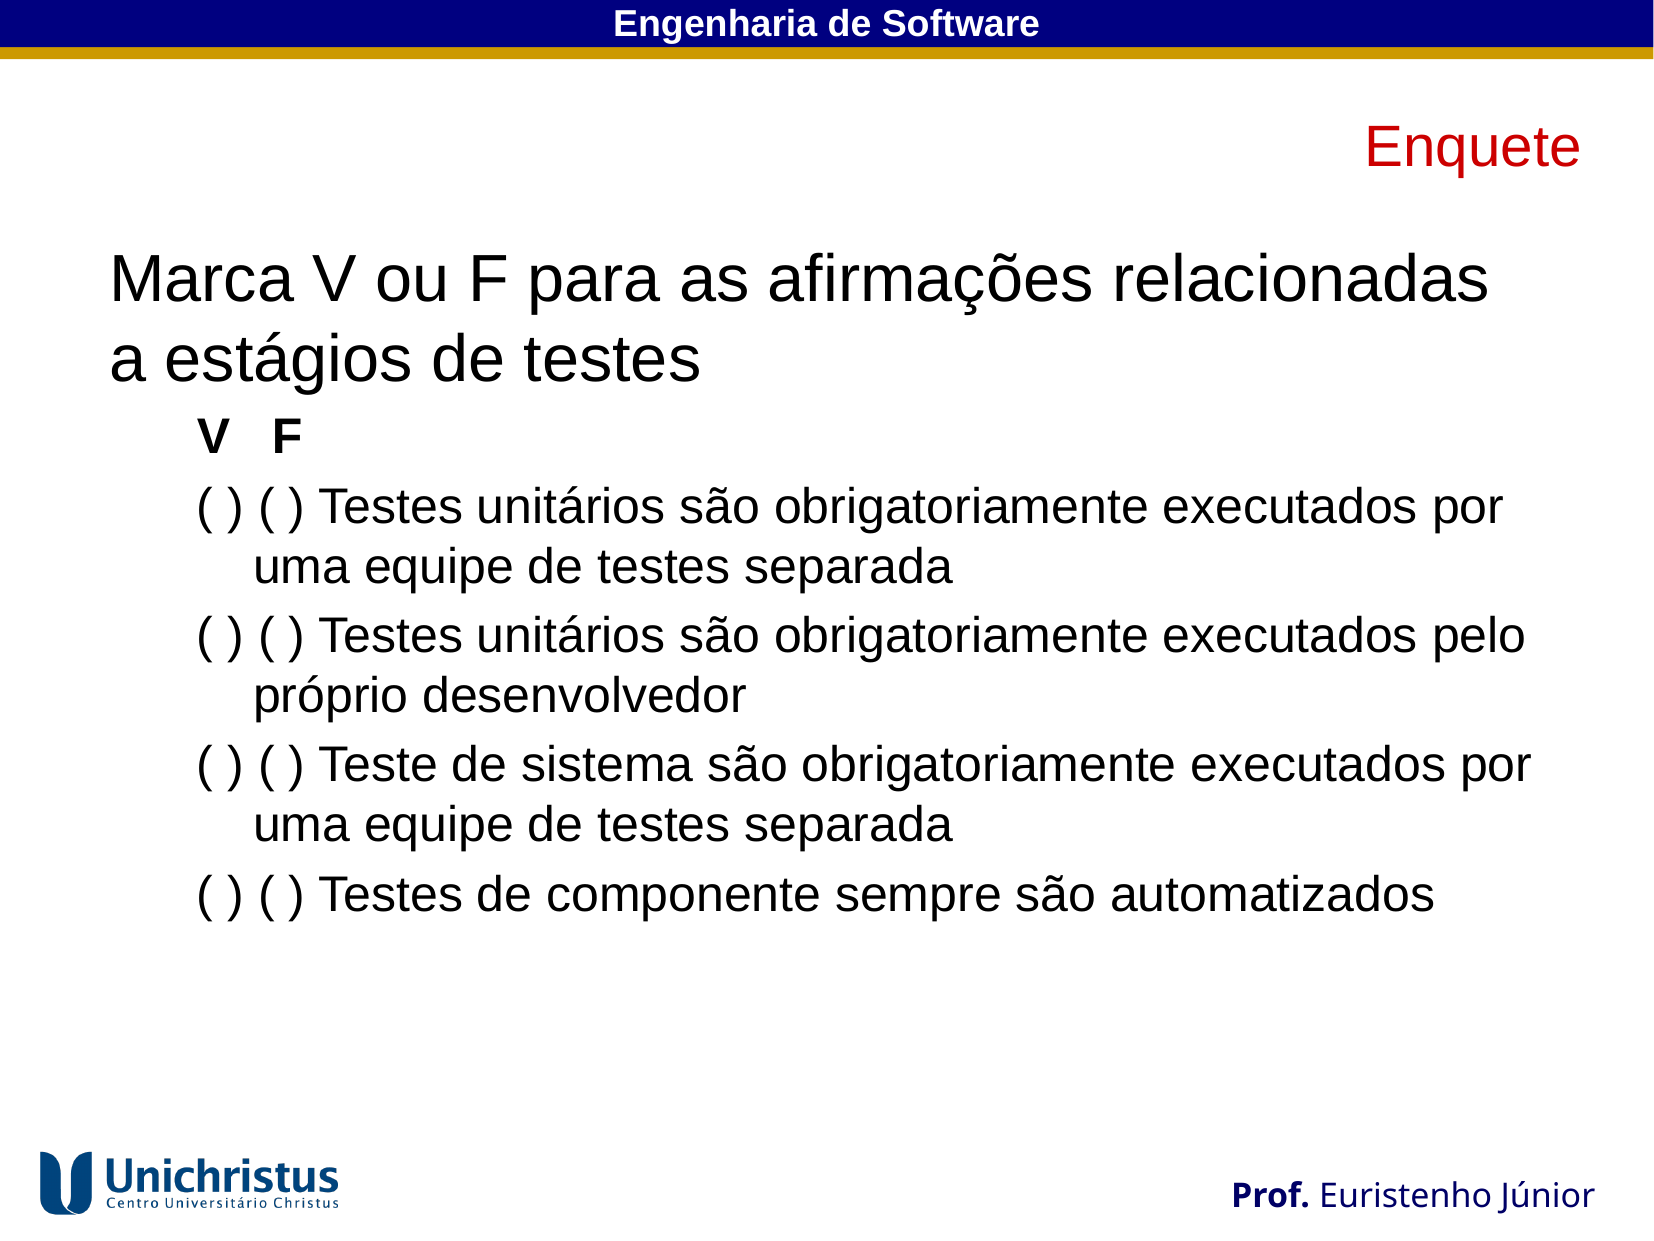

Engenharia de Software
Enquete
# Marca V ou F para as afirmações relacionadas a estágios de testes
V F
( ) ( ) Testes unitários são obrigatoriamente executados por uma equipe de testes separada
( ) ( ) Testes unitários são obrigatoriamente executados pelo próprio desenvolvedor
( ) ( ) Teste de sistema são obrigatoriamente executados por uma equipe de testes separada
( ) ( ) Testes de componente sempre são automatizados
Prof. Euristenho Júnior